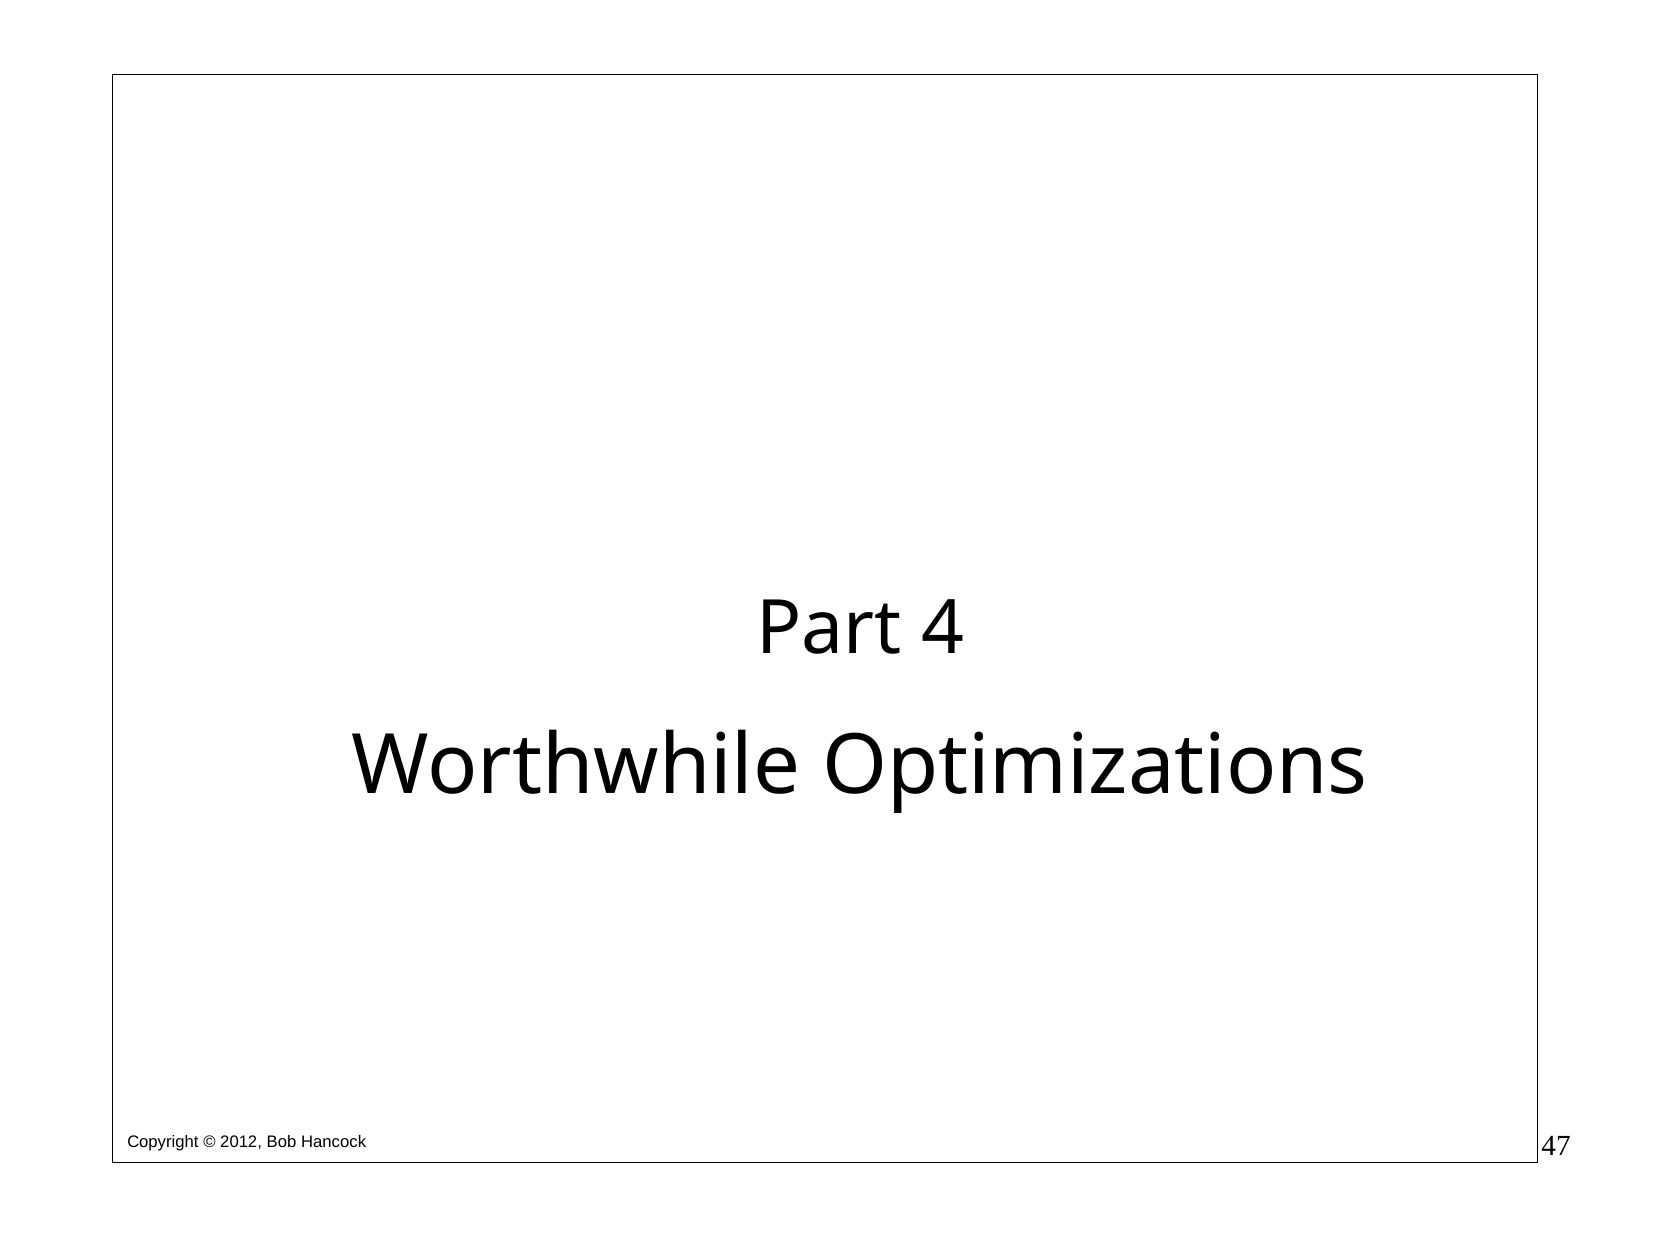

#
Part 4
Worthwhile Optimizations
Copyright © 2012, Bob Hancock
47